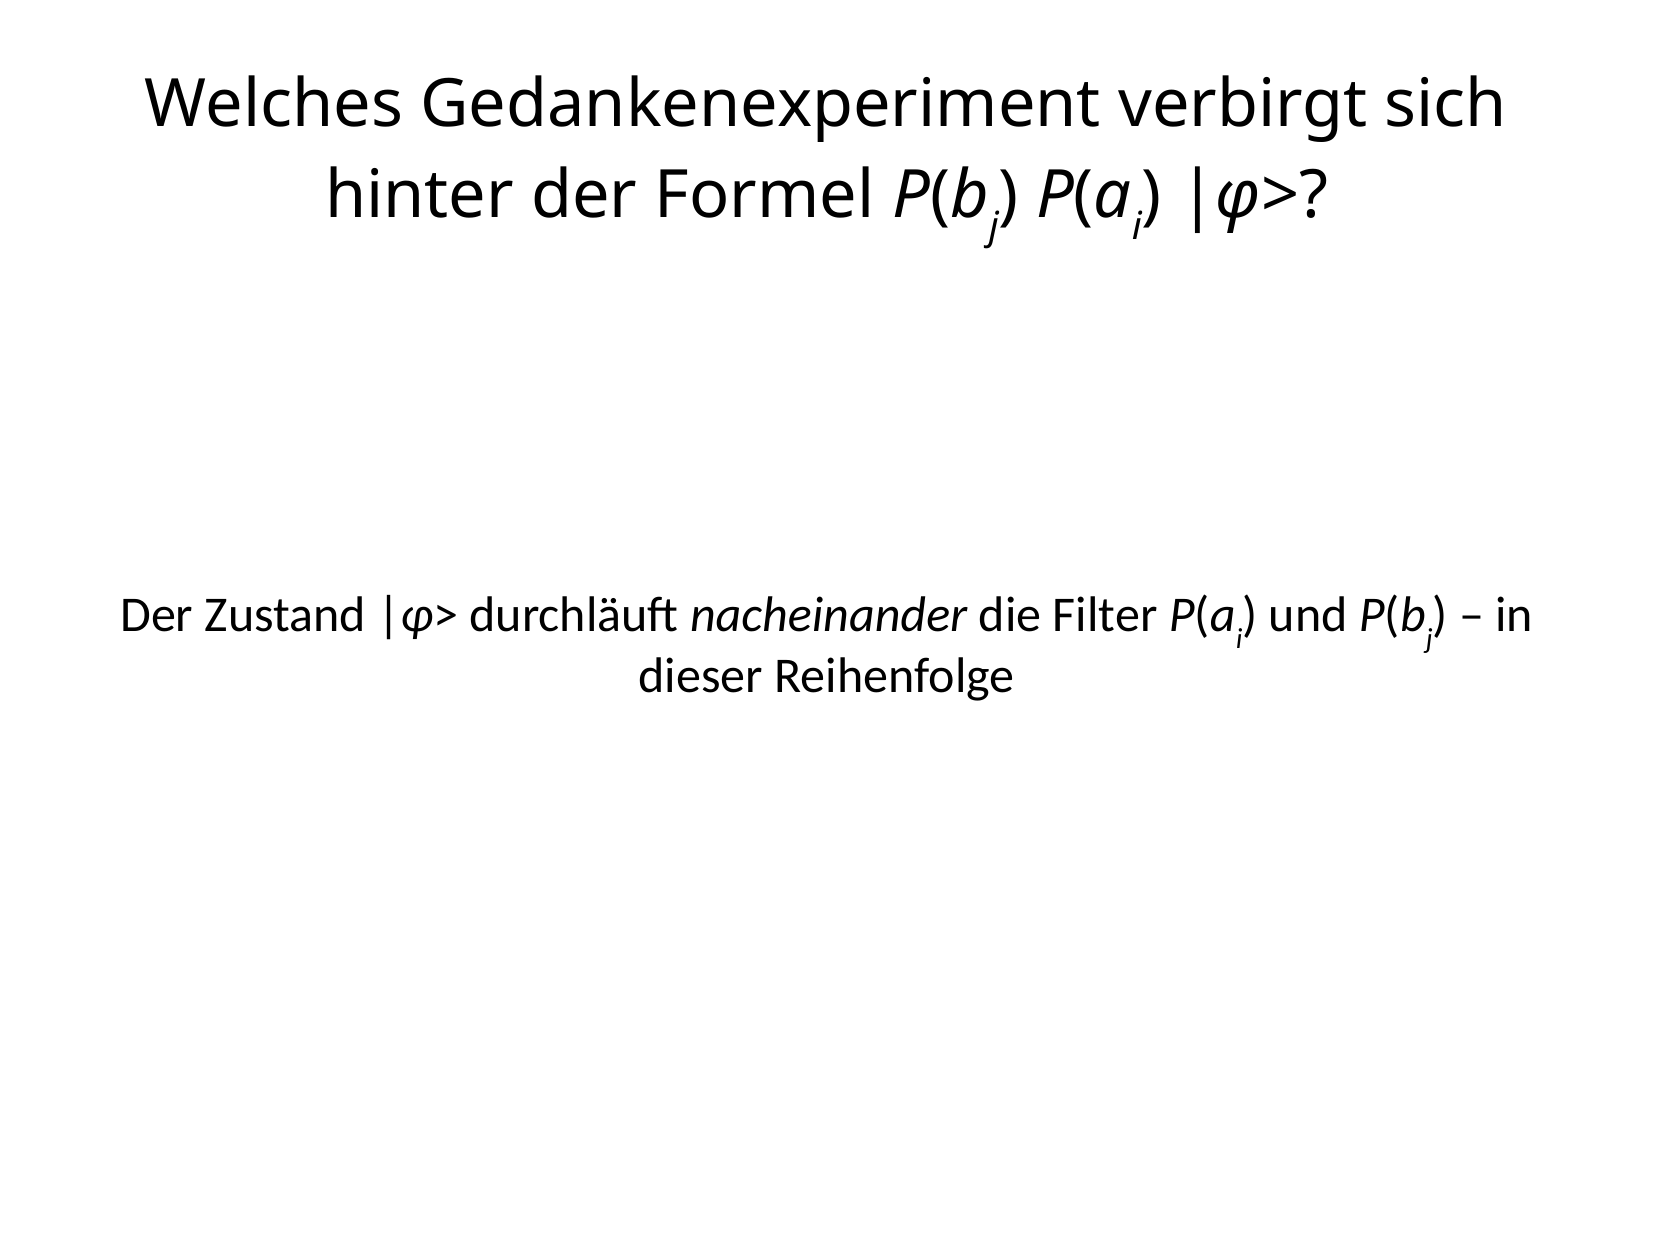

# Welches Gedankenexperiment verbirgt sich hinter der Formel P(bj) P(ai) |φ>?
Der Zustand |φ> durchläuft nacheinander die Filter P(ai) und P(bj) – in dieser Reihenfolge